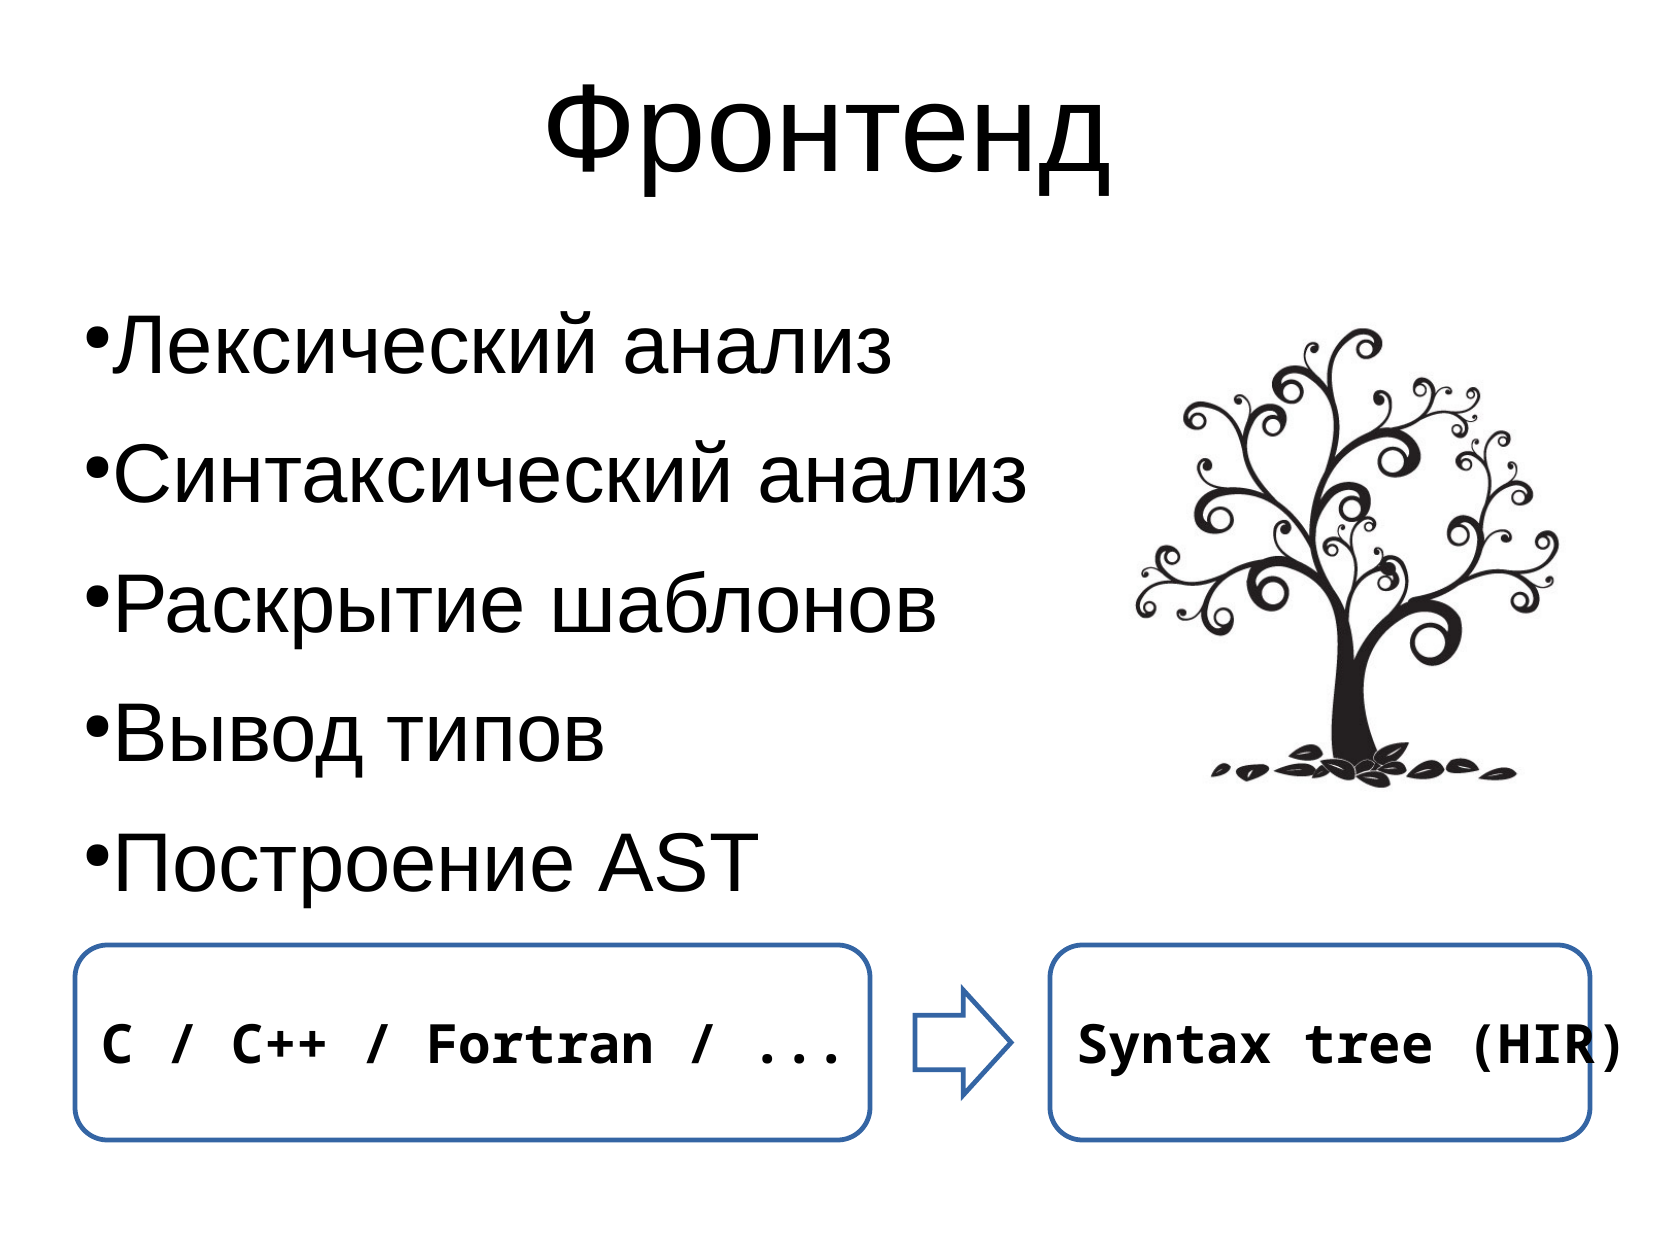

# Фронтенд
Лексический анализ
Синтаксический анализ
Раскрытие шаблонов
Вывод типов
Построение AST
C / C++ / Fortran / ...
Syntax tree (HIR)